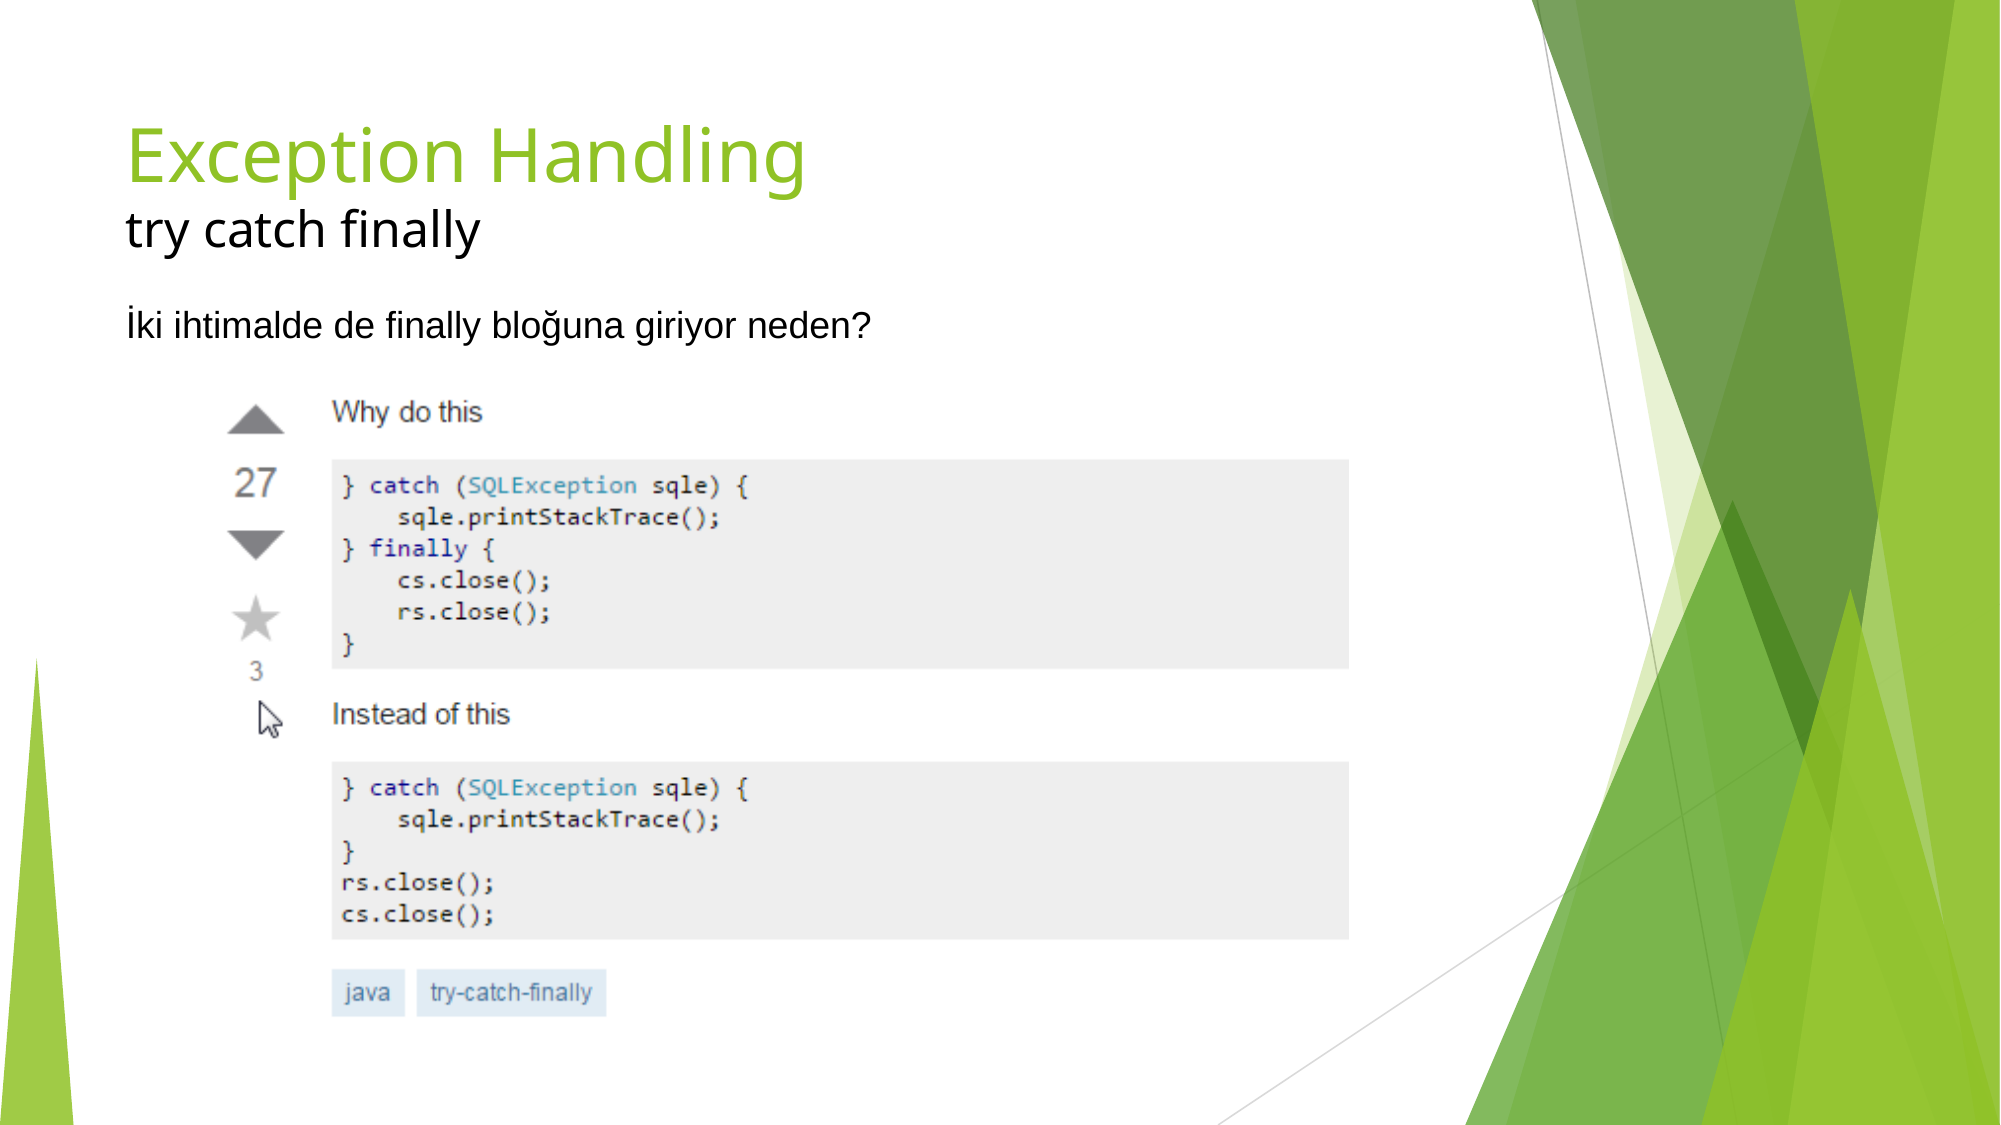

# Exception Handling try catch finally
İki ihtimalde de finally bloğuna giriyor neden?